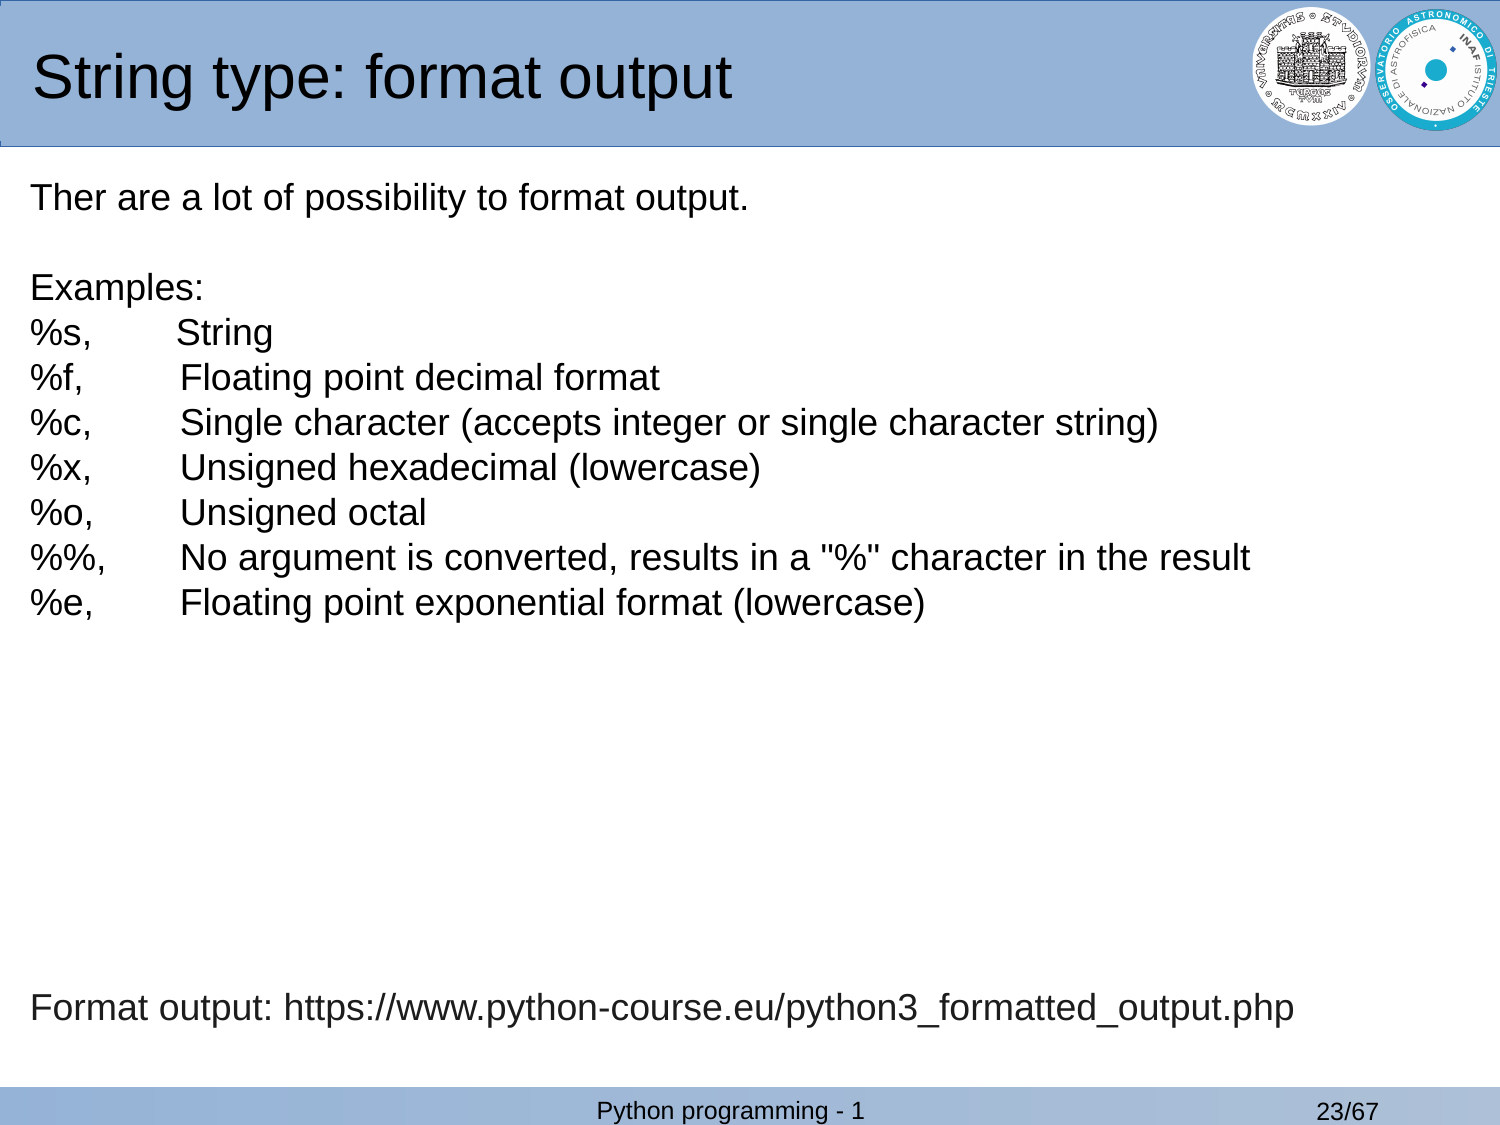

String type: format output
# Ther are a lot of possibility to format output.
Examples:
%s, String
%f, 	Floating point decimal format
%c, 		Single character (accepts integer or single character string)
%x, 		Unsigned hexadecimal (lowercase)
%o, 	Unsigned octal
%%, No argument is converted, results in a "%" character in the result
%e,		Floating point exponential format (lowercase)
Format output: https://www.python-course.eu/python3_formatted_output.php